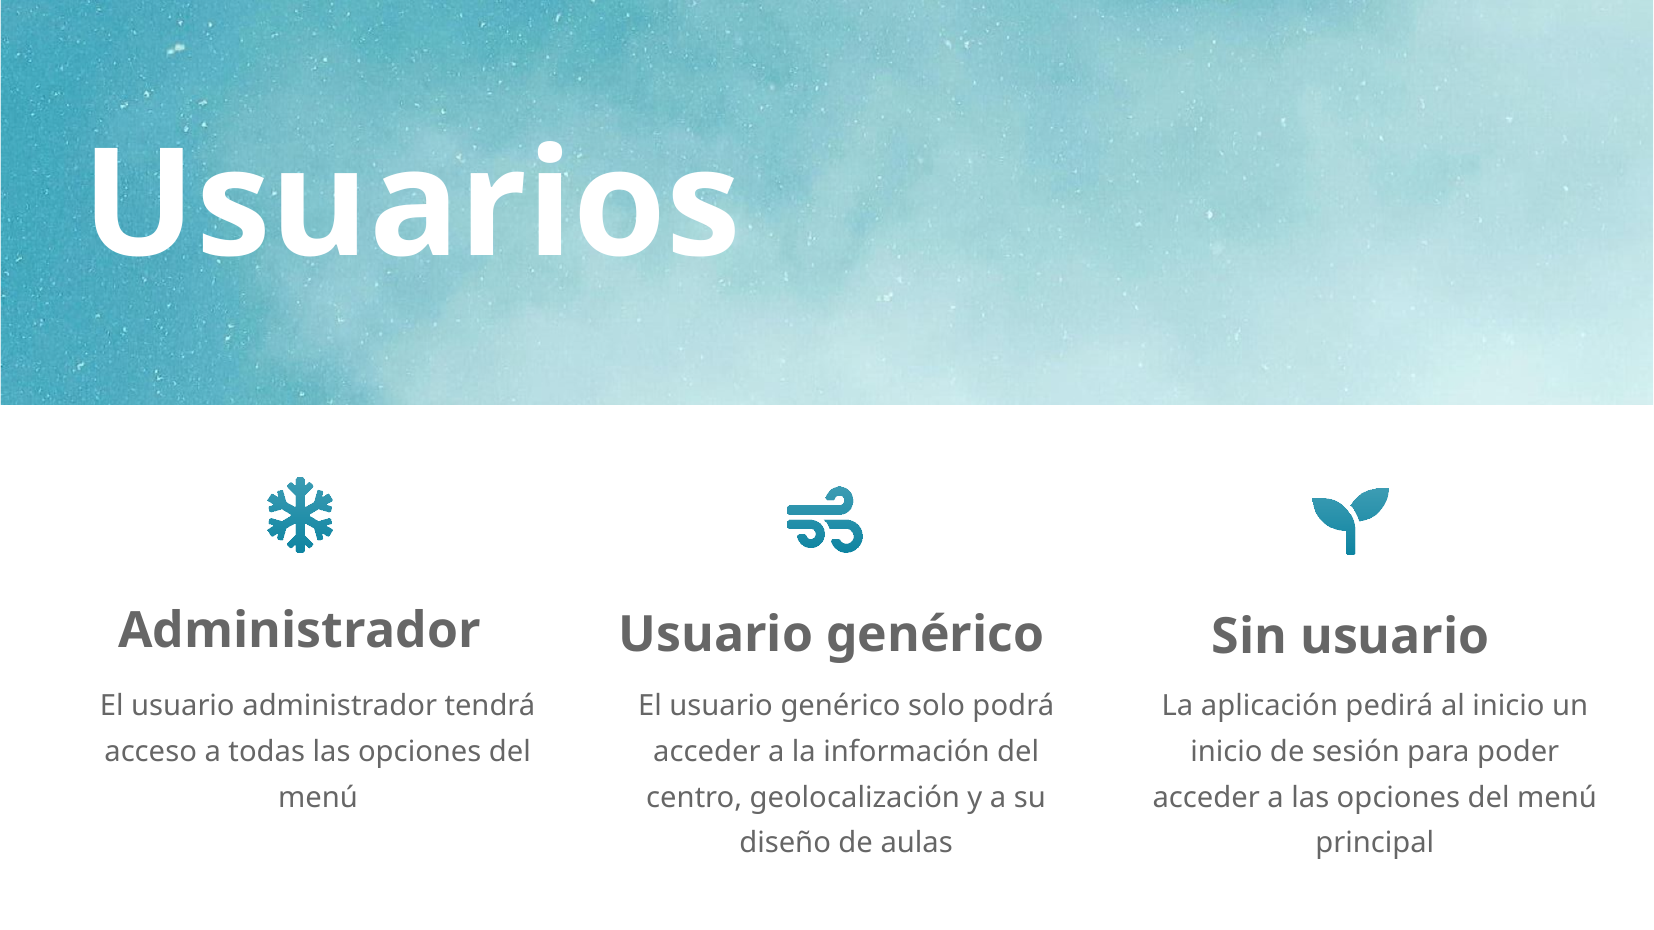

# Usuarios
Administrador
Usuario genérico
Sin usuario
El usuario administrador tendrá acceso a todas las opciones del menú
El usuario genérico solo podrá acceder a la información del centro, geolocalización y a su diseño de aulas
La aplicación pedirá al inicio un inicio de sesión para poder acceder a las opciones del menú principal